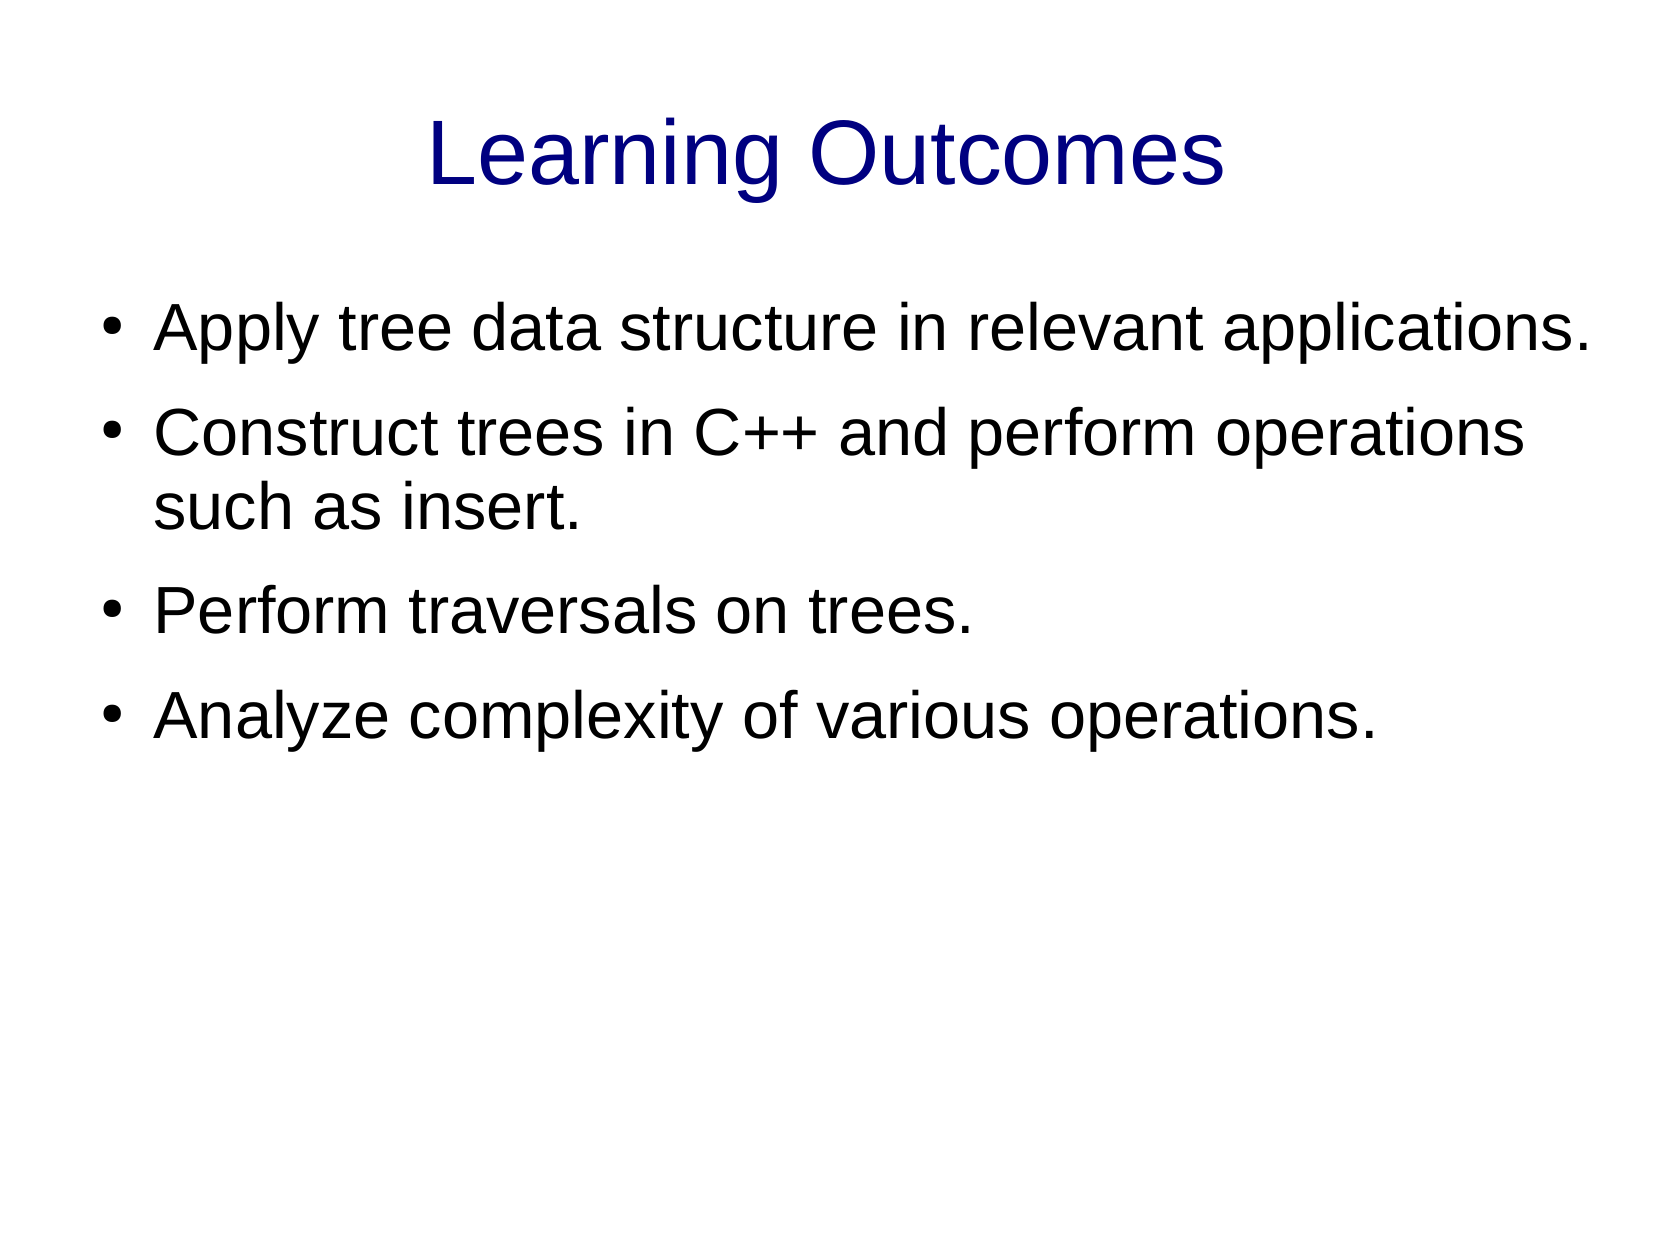

# Learning Outcomes
Apply tree data structure in relevant applications.
Construct trees in C++ and perform operations such as insert.
Perform traversals on trees.
Analyze complexity of various operations.